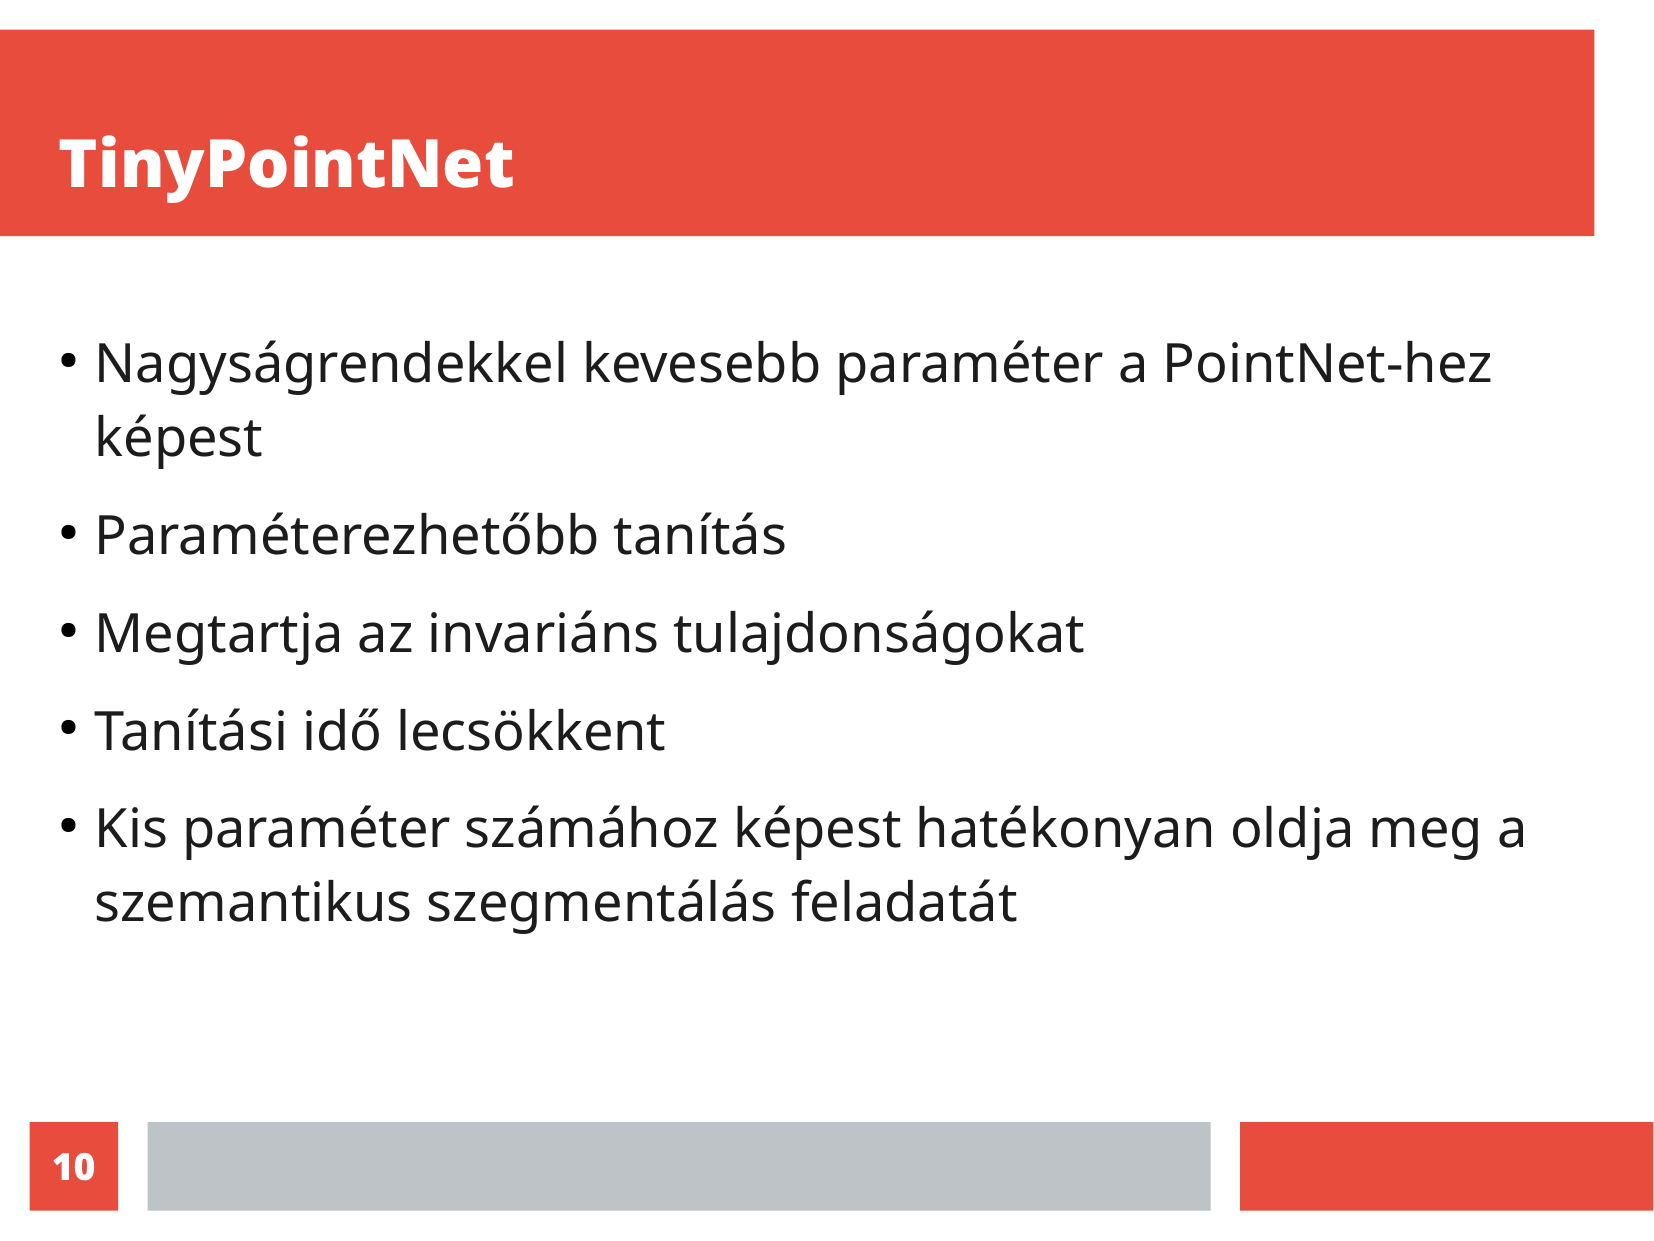

# TinyPointNet
Nagyságrendekkel kevesebb paraméter a PointNet-hez képest
Paraméterezhetőbb tanítás
Megtartja az invariáns tulajdonságokat
Tanítási idő lecsökkent
Kis paraméter számához képest hatékonyan oldja meg a szemantikus szegmentálás feladatát
10